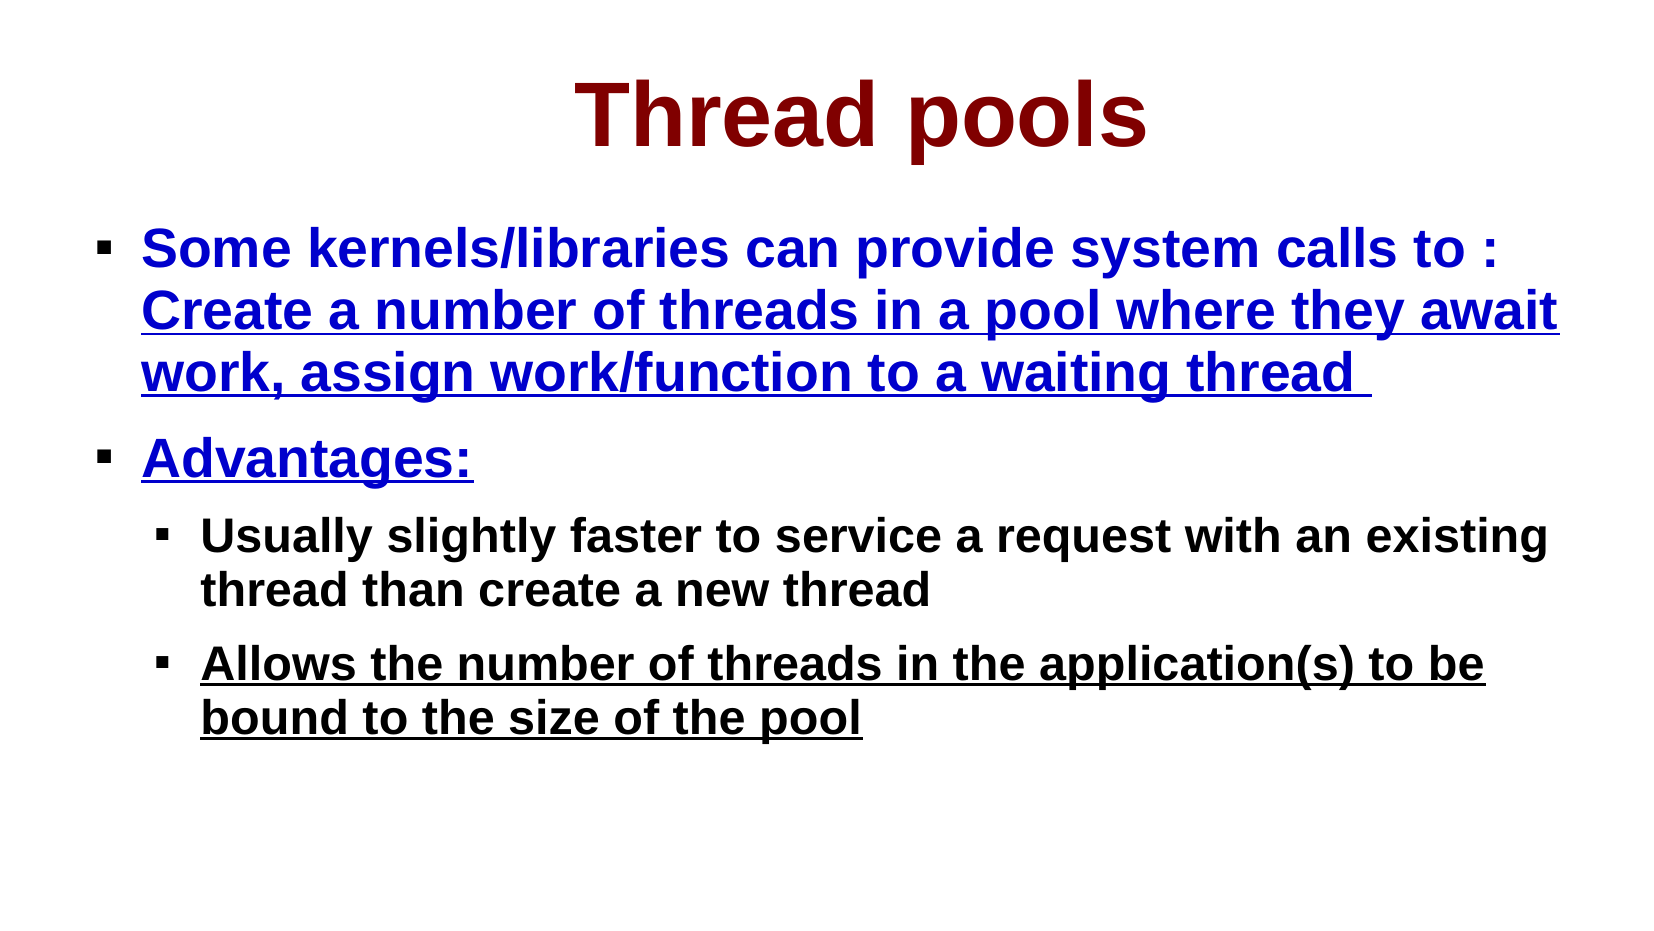

# Thread pools
Some kernels/libraries can provide system calls to : Create a number of threads in a pool where they await work, assign work/function to a waiting thread
Advantages:
Usually slightly faster to service a request with an existing thread than create a new thread
Allows the number of threads in the application(s) to be bound to the size of the pool